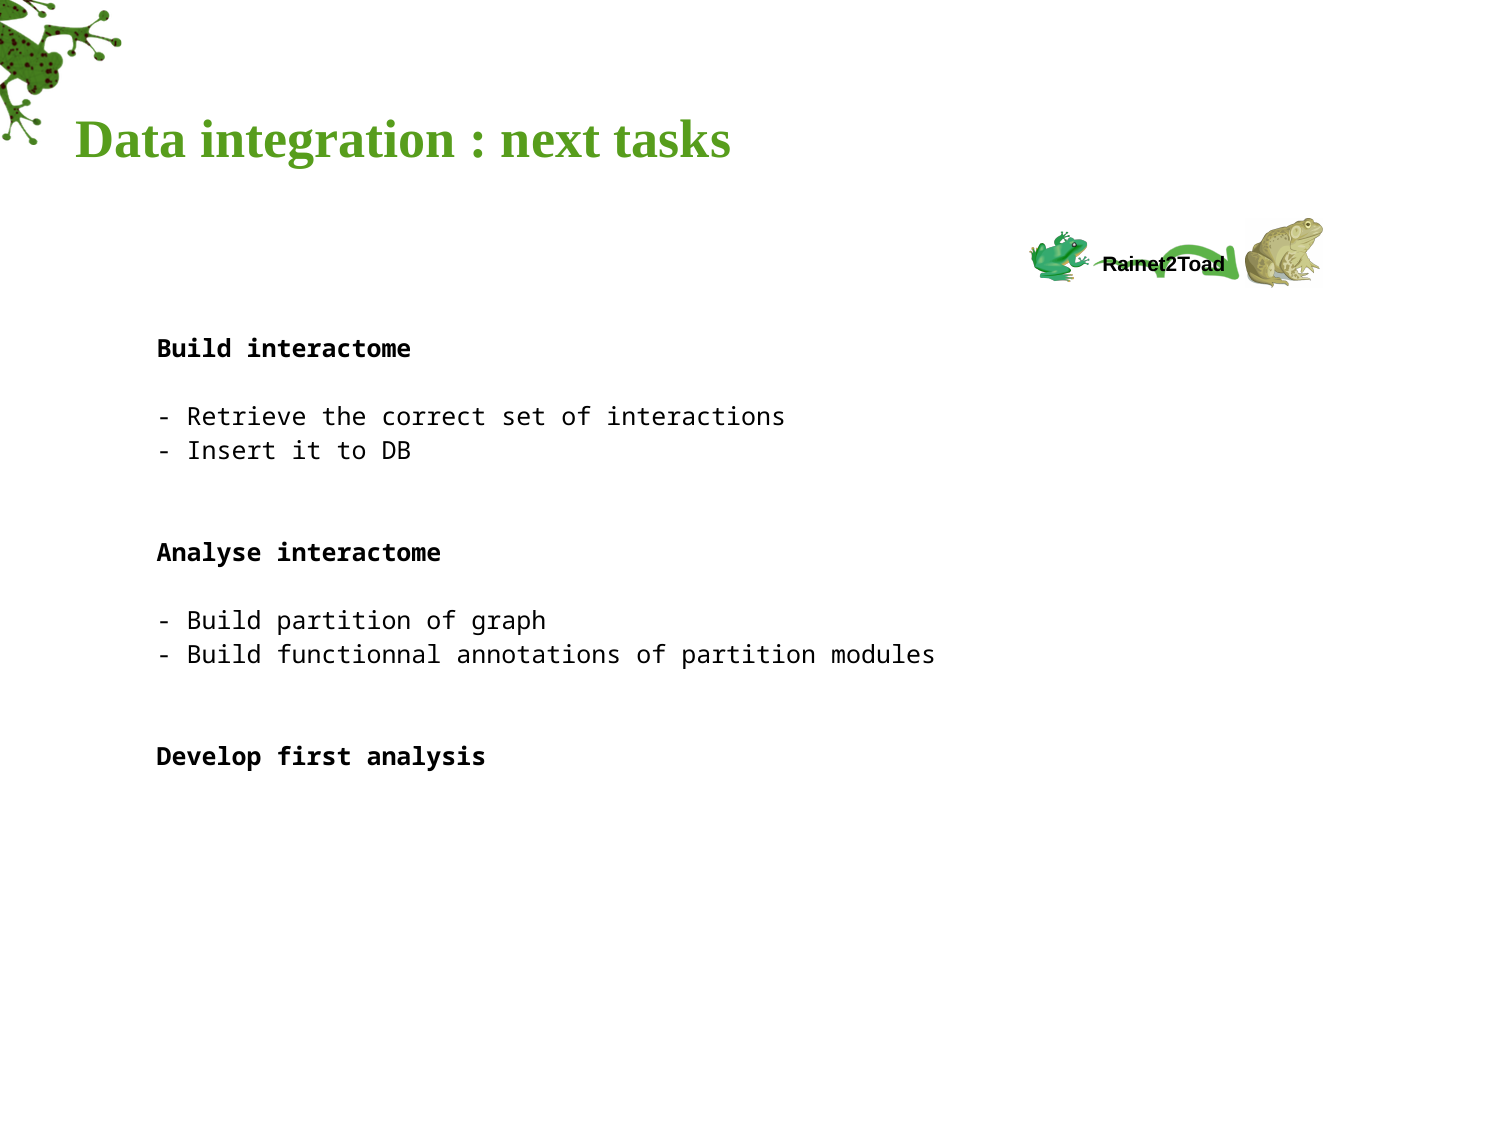

# Data integration : next tasks
Rainet2Toad
Build interactome
- Retrieve the correct set of interactions
- Insert it to DB
Analyse interactome
- Build partition of graph
- Build functionnal annotations of partition modules
Develop first analysis